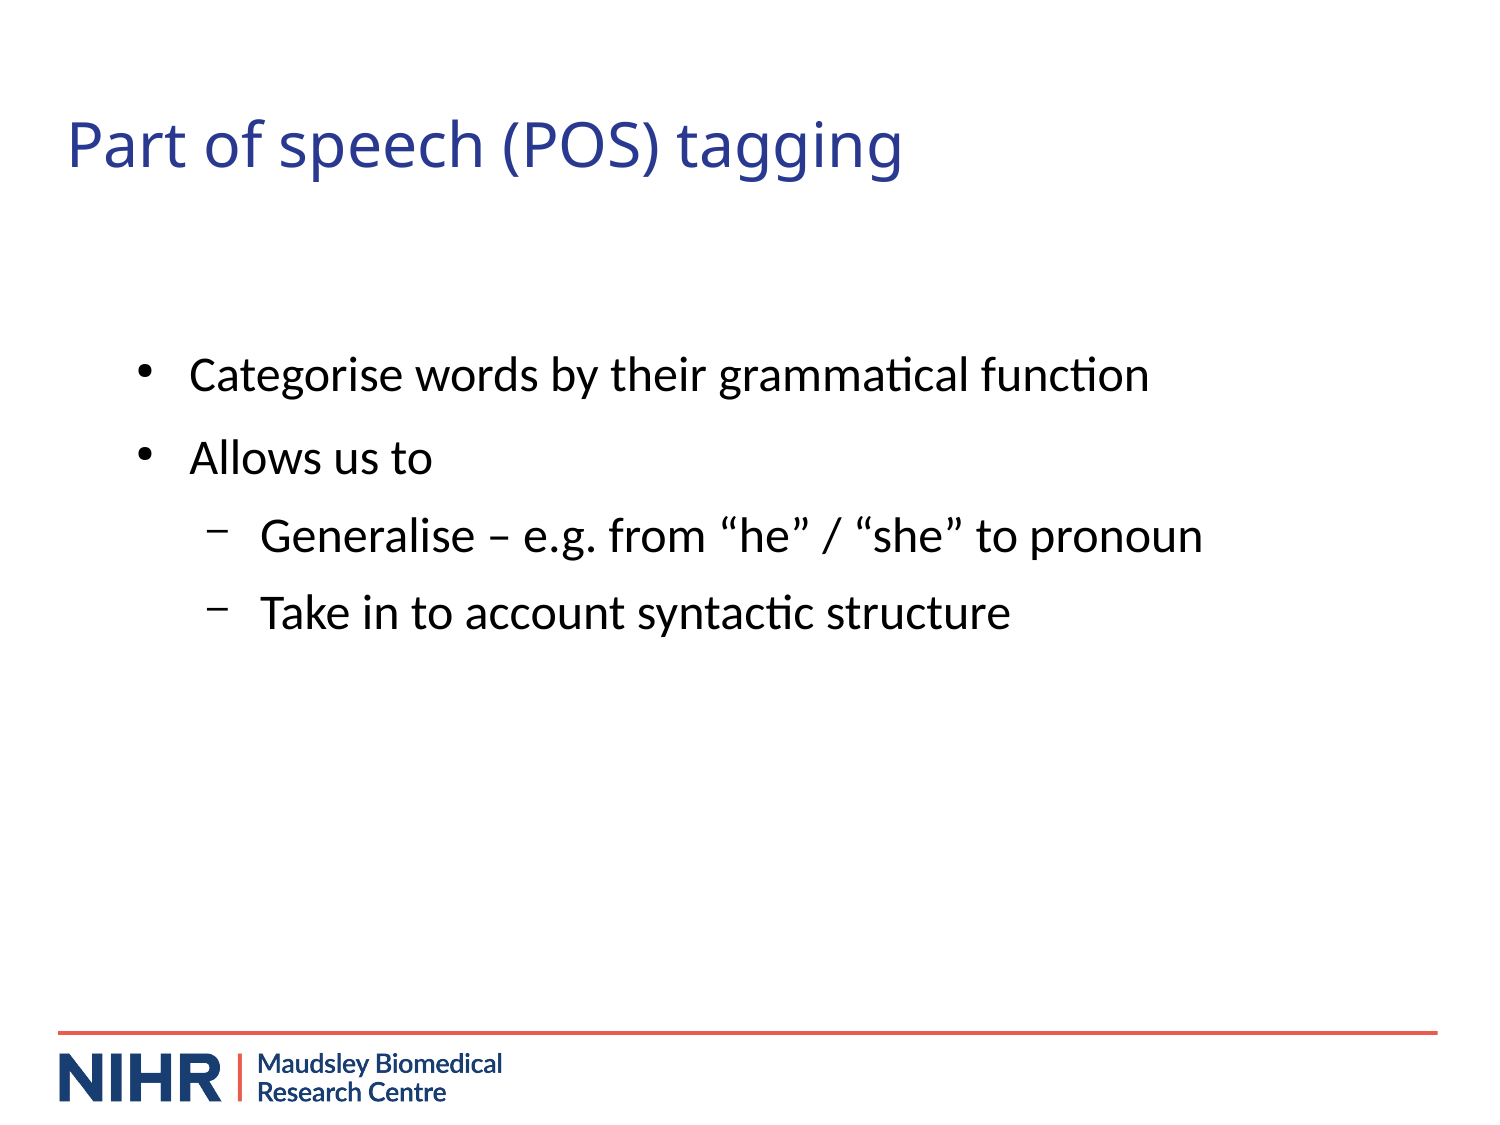

Part of speech (POS) tagging
# Categorise words by their grammatical function
Allows us to
Generalise – e.g. from “he” / “she” to pronoun
Take in to account syntactic structure